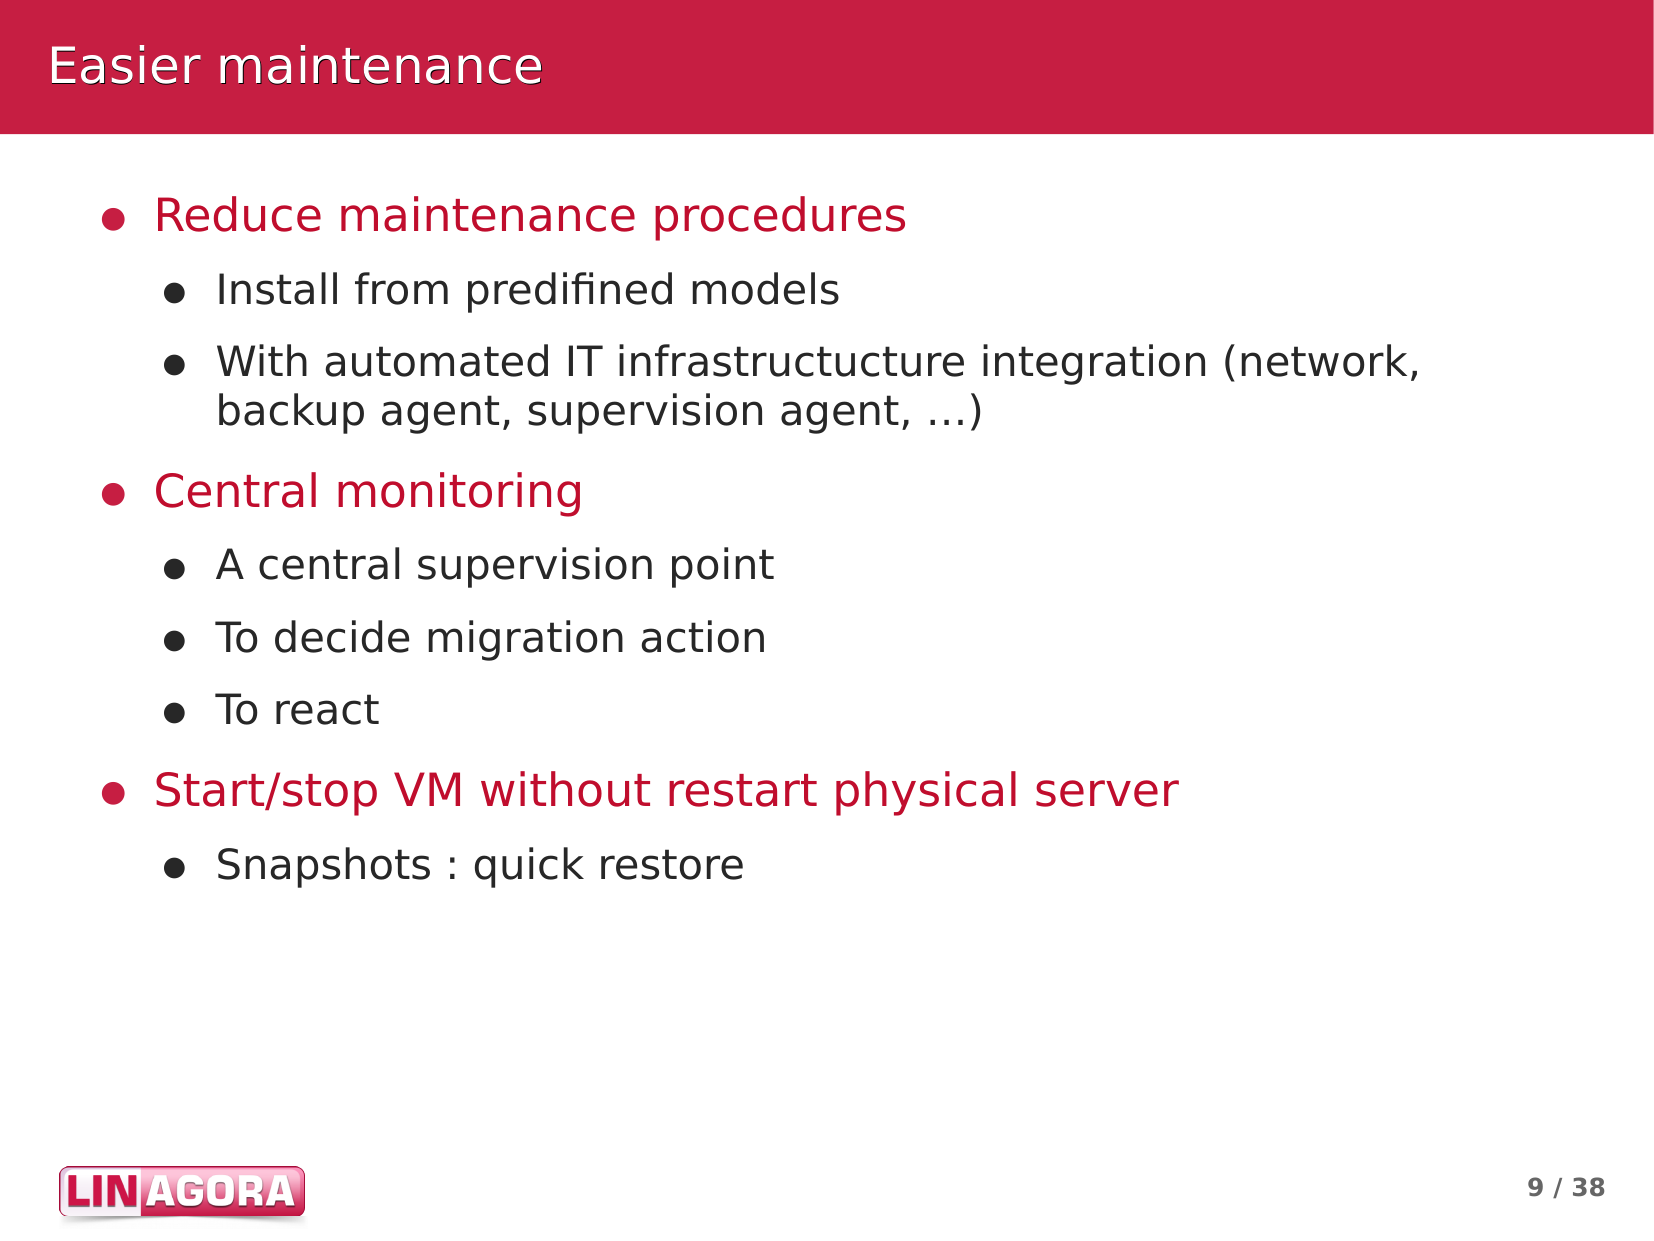

# Easier maintenance
Reduce maintenance procedures
Install from predifined models
With automated IT infrastructucture integration (network, backup agent, supervision agent, …)
Central monitoring
A central supervision point
To decide migration action
To react
Start/stop VM without restart physical server
Snapshots : quick restore